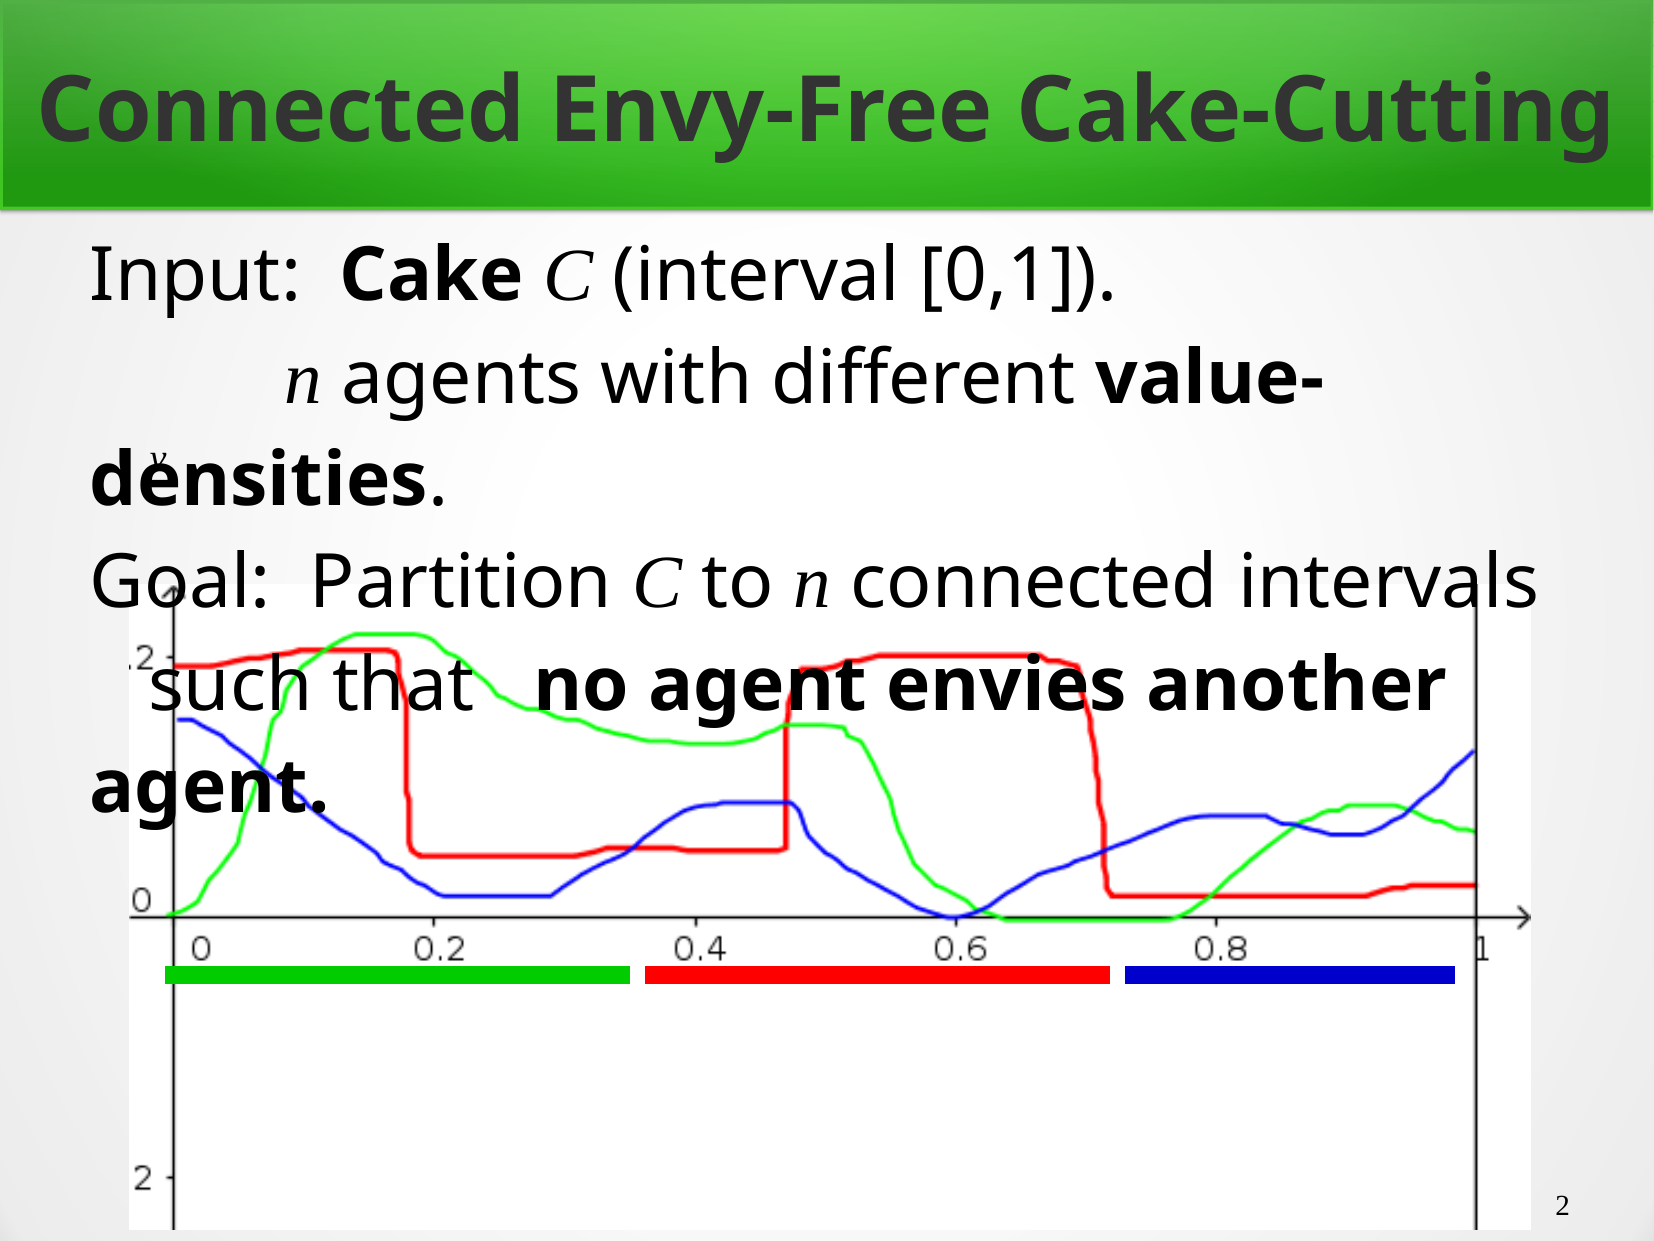

# Connected Envy-Free Cake-Cutting
Input: Cake C (interval [0,1]).
 n agents with different value-densities.
Goal: Partition C to n connected intervals
 such that no agent envies another agent.
vi
Dividing a Partly-Burnt Cake Erel Segal-Halevi
2